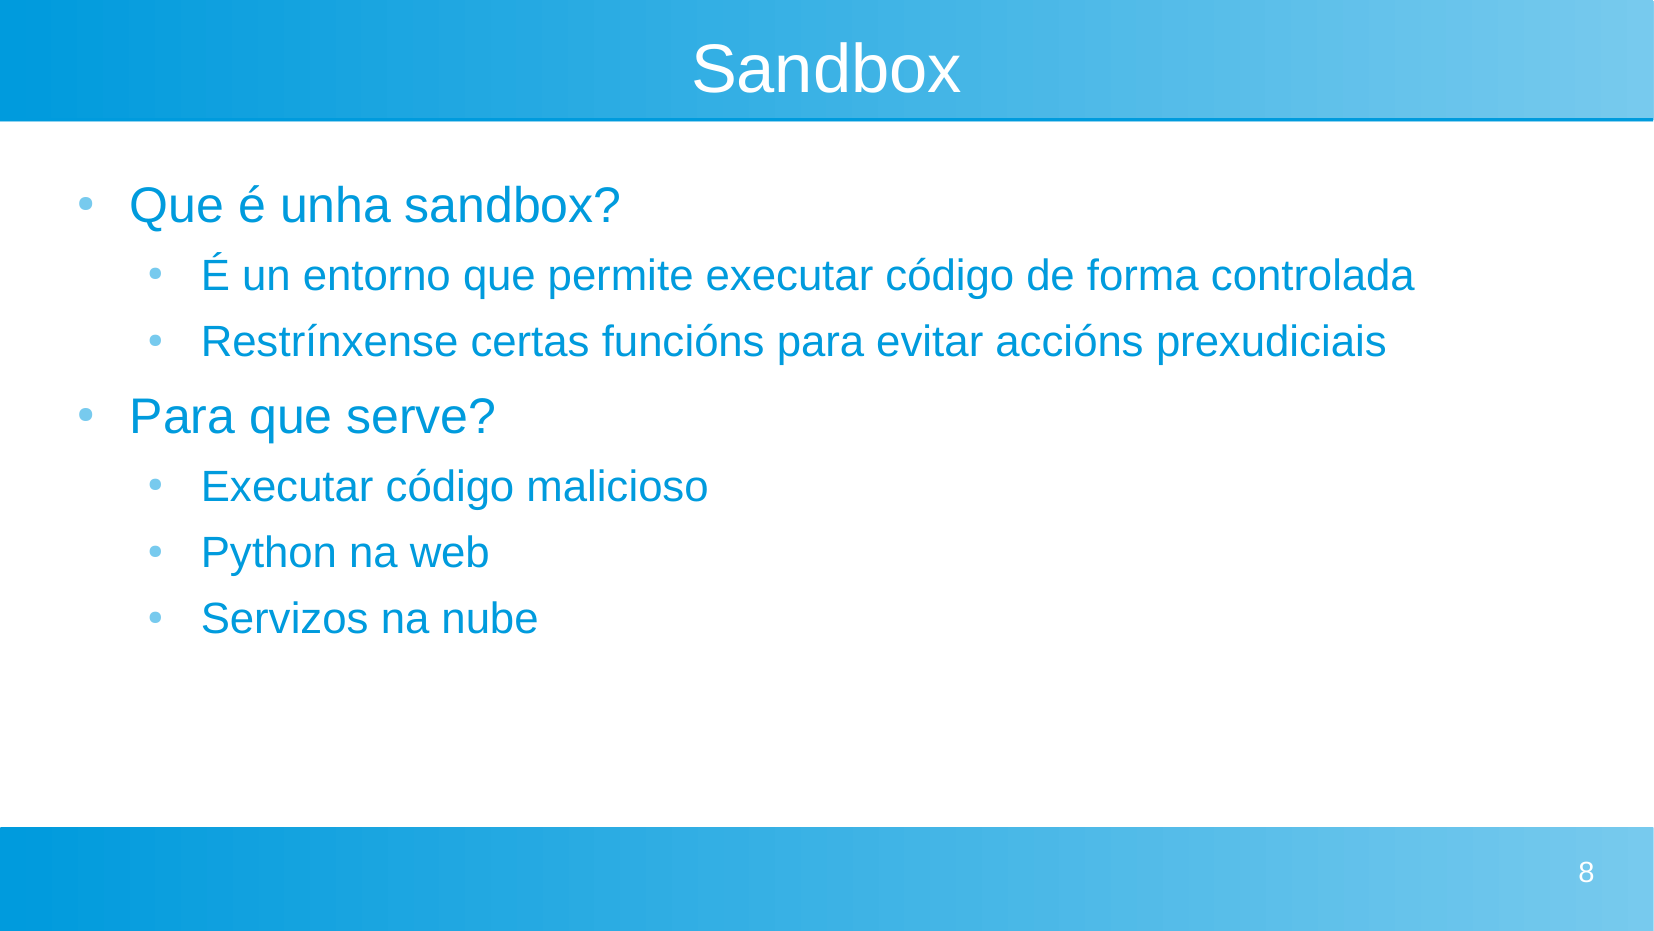

# Sandbox
Que é unha sandbox?
É un entorno que permite executar código de forma controlada
Restrínxense certas funcións para evitar accións prexudiciais
Para que serve?
Executar código malicioso
Python na web
Servizos na nube
8